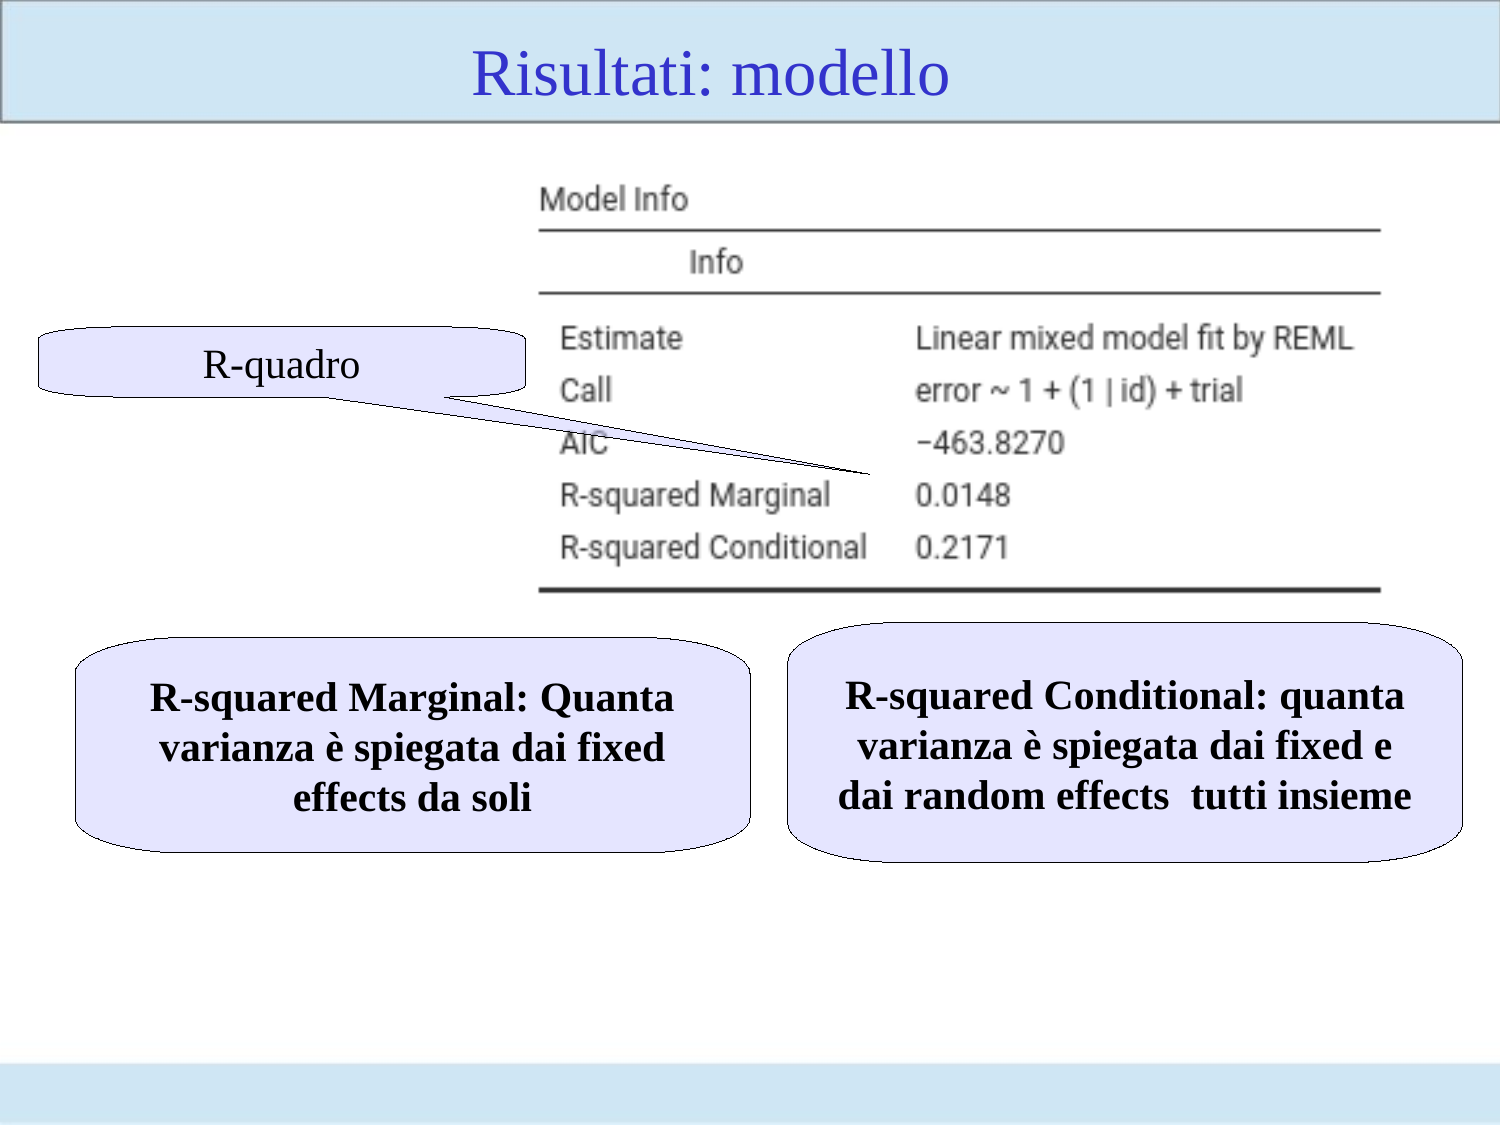

# Risultati: modello
R-quadro
R-squared Conditional: quanta varianza è spiegata dai fixed e dai random effects tutti insieme
R-squared Marginal: Quanta varianza è spiegata dai fixed effects da soli